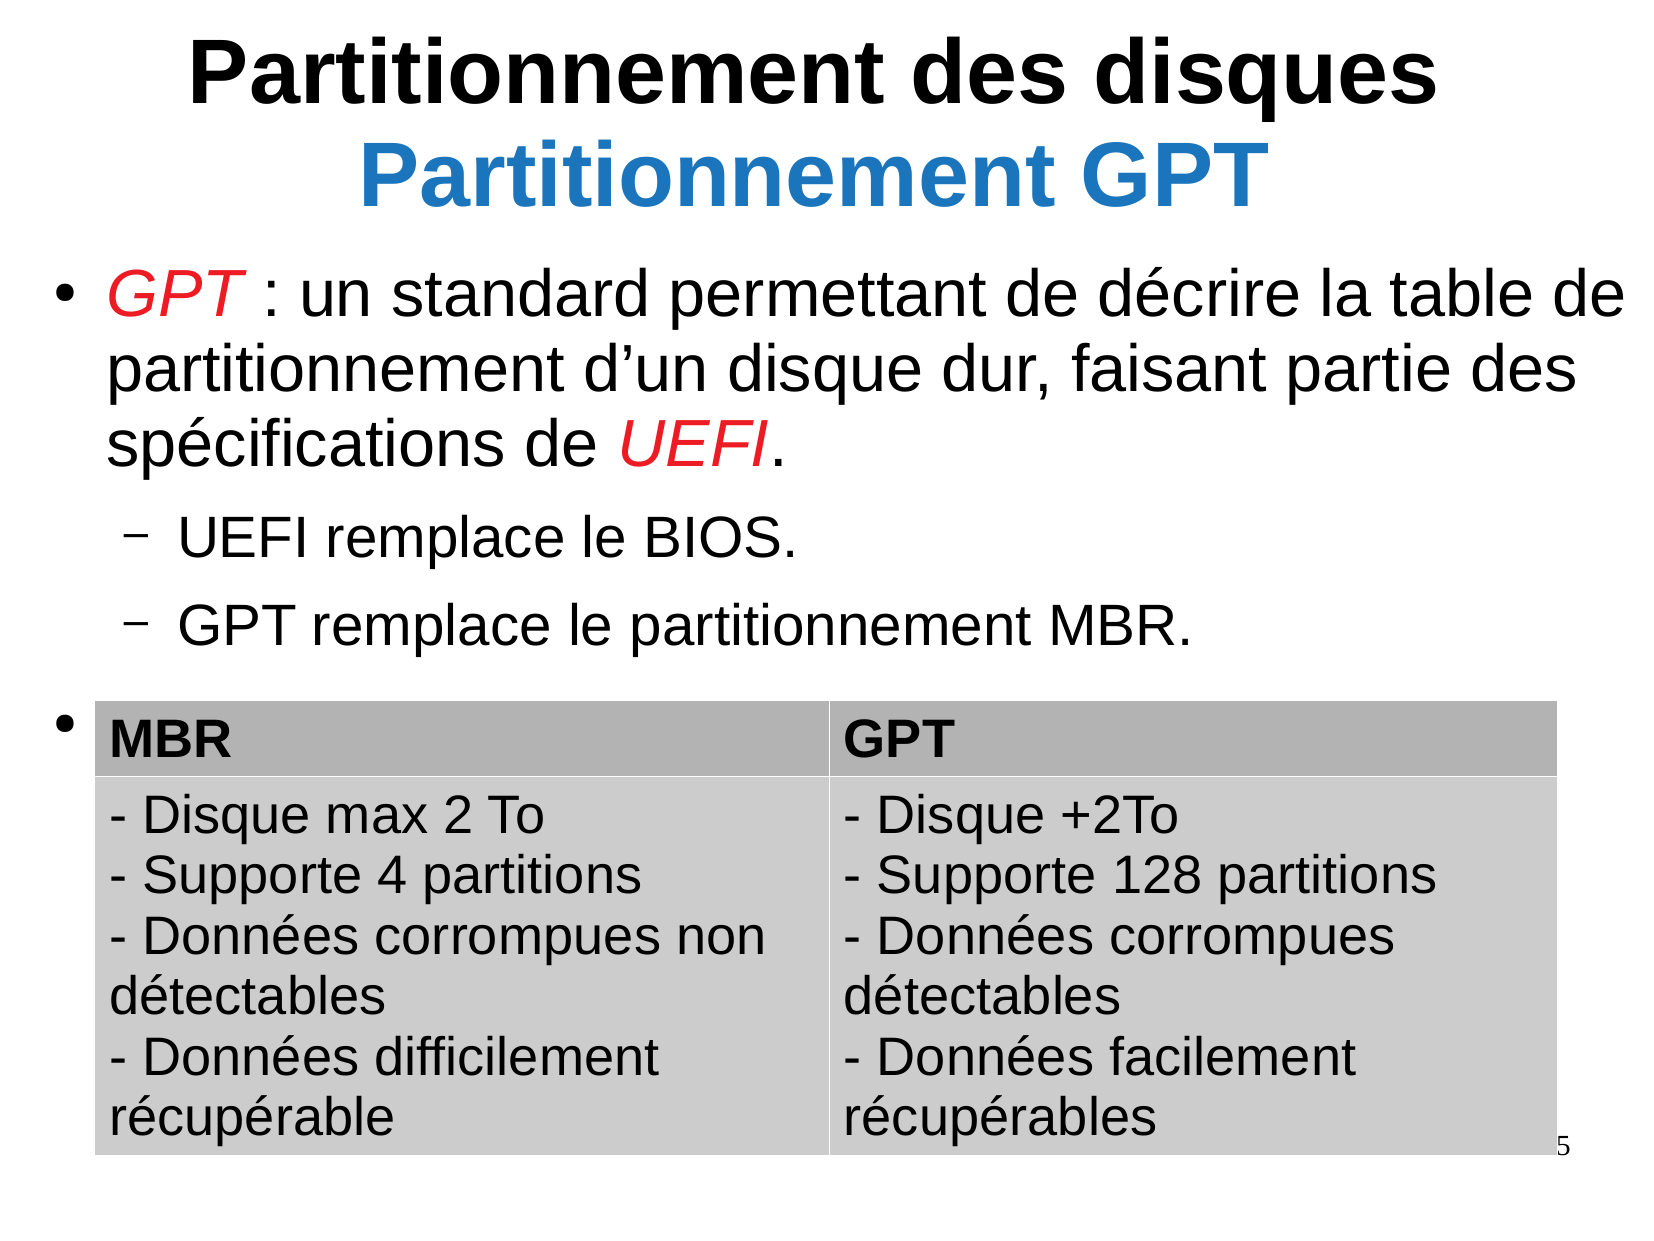

# Partitionnement des disques Partitionnement GPT
GPT : un standard permettant de décrire la table de partitionnement d’un disque dur, faisant partie des spécifications de UEFI.
UEFI remplace le BIOS.
GPT remplace le partitionnement MBR.
MBR vs GPT :
| MBR | GPT |
| --- | --- |
| - Disque max 2 To - Supporte 4 partitions - Données corrompues non détectables - Données difficilement récupérable | - Disque +2To - Supporte 128 partitions - Données corrompues détectables - Données facilement récupérables |
Brahim HAMDI
165